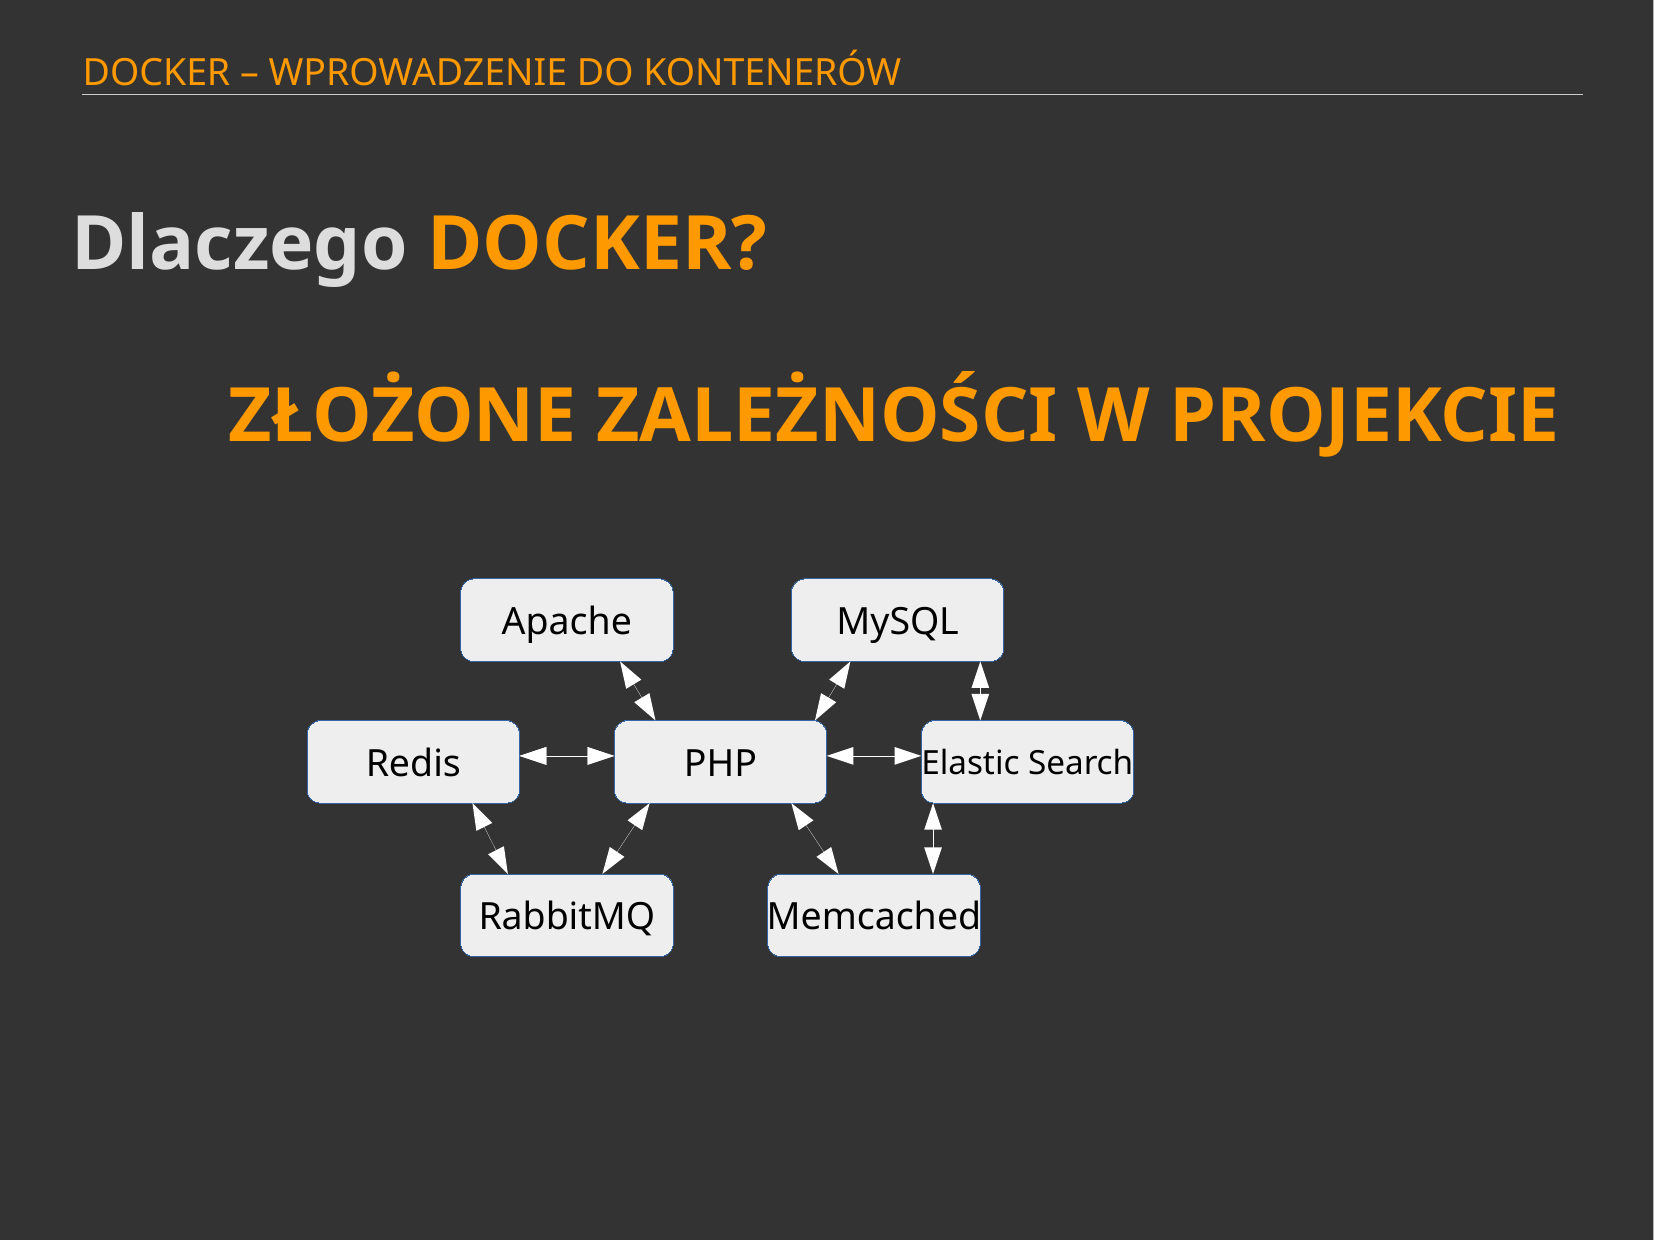

# DOCKER – WPROWADZENIE DO KONTENERÓW
Dlaczego DOCKER?
ZŁOŻONE ZALEŻNOŚCI W PROJEKCIE
Apache
MySQL
Redis
PHP
Elastic Search
RabbitMQ
Memcached